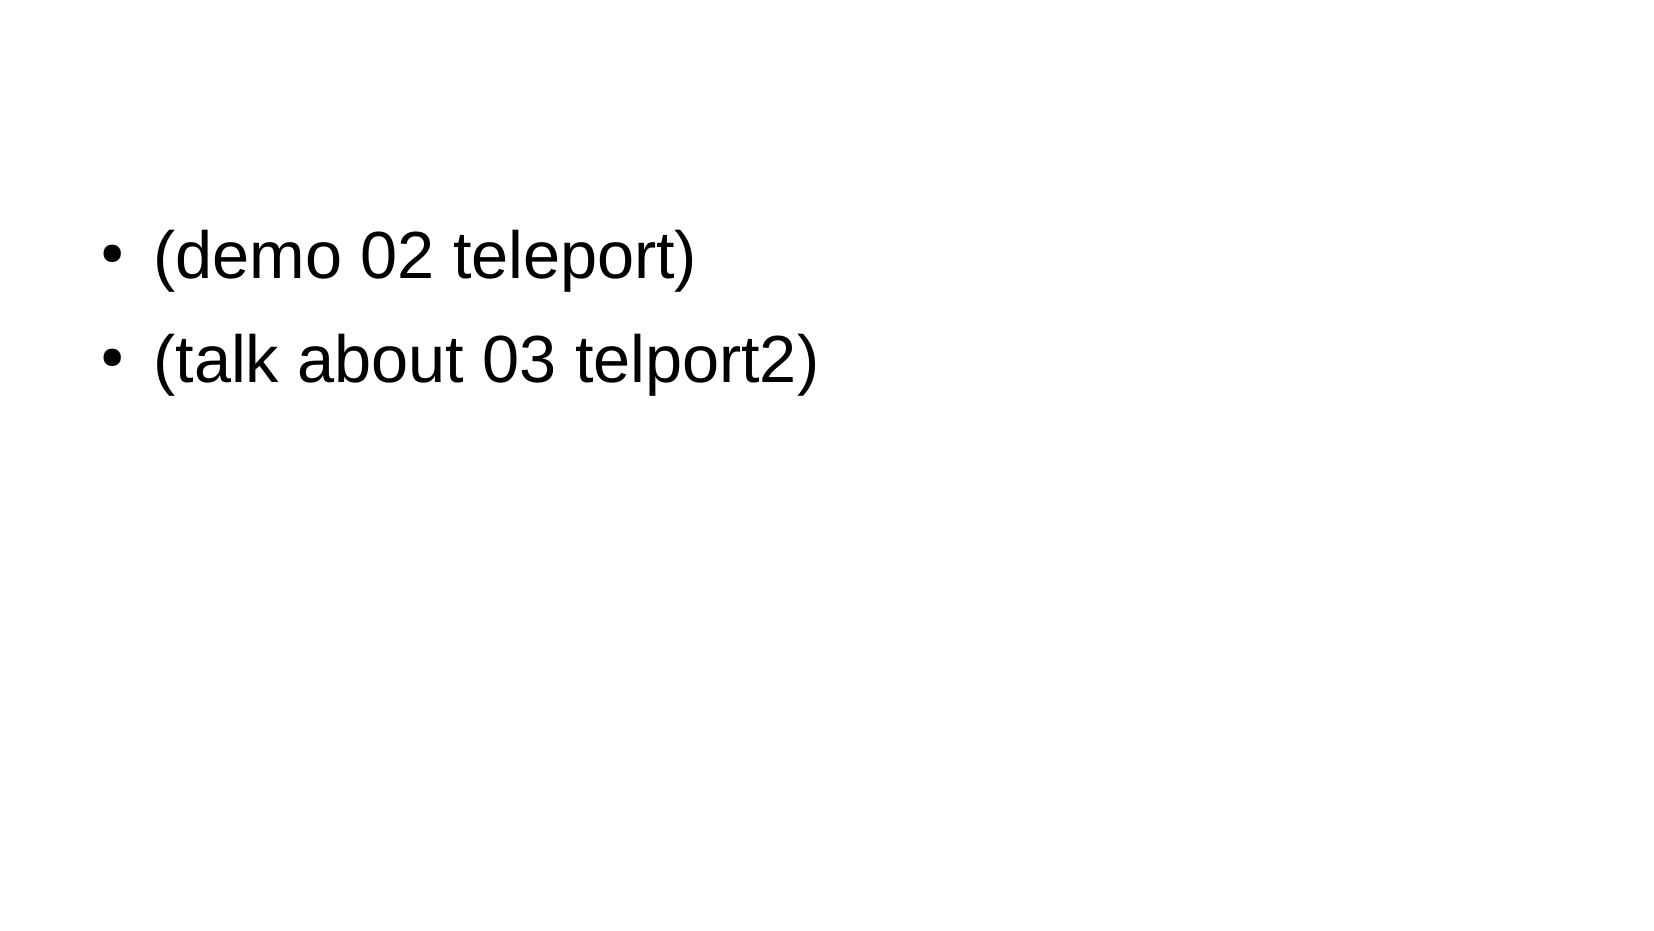

#
(demo 02 teleport)
(talk about 03 telport2)